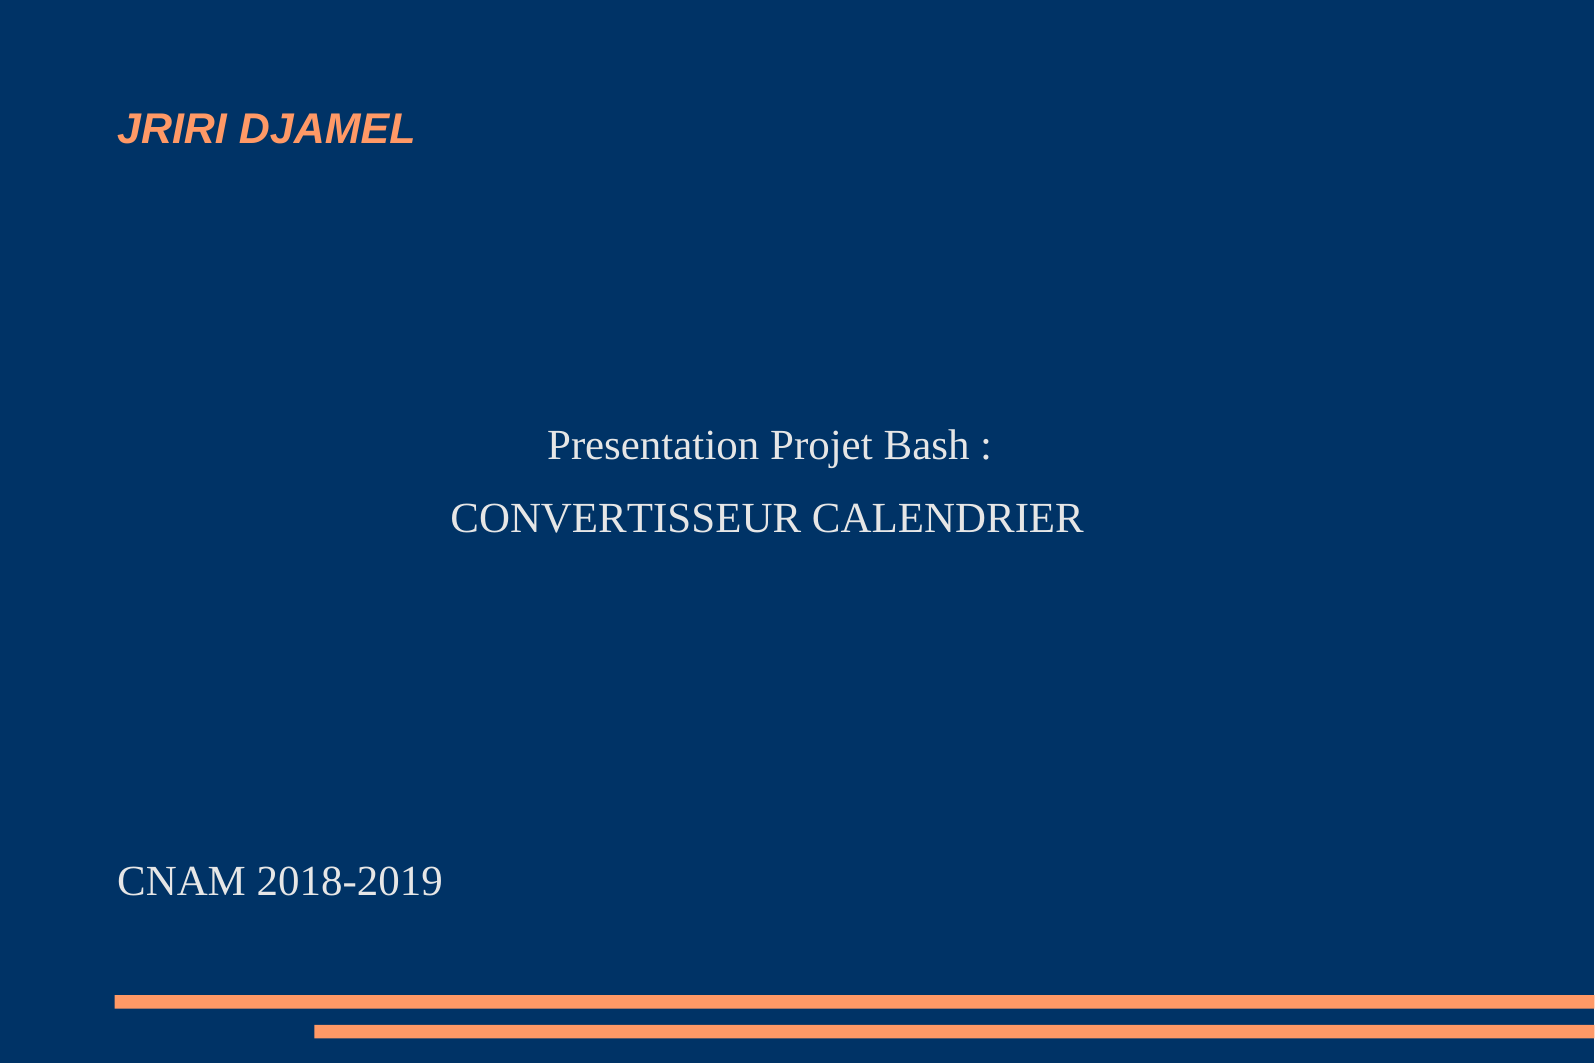

# JRIRI DJAMEL
 Presentation Projet Bash :
 CONVERTISSEUR CALENDRIER
CNAM 2018-2019